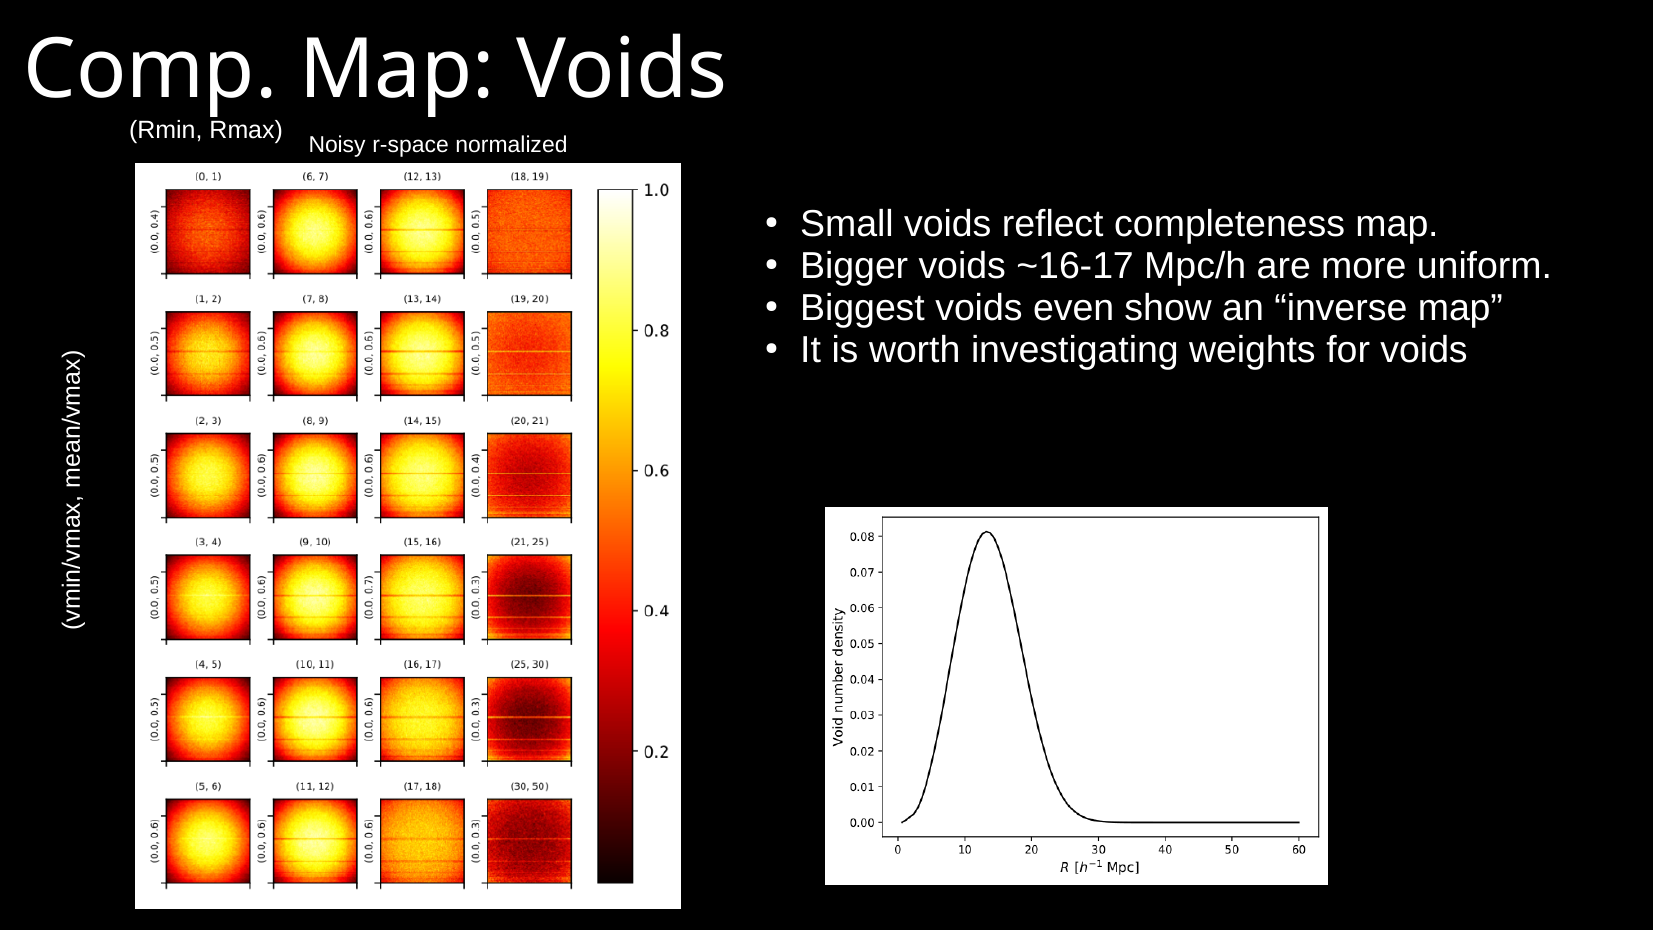

# Comp. Map: Voids
(Rmin, Rmax)
Noisy r-space normalized
Small voids reflect completeness map.
Bigger voids ~16-17 Mpc/h are more uniform.
Biggest voids even show an “inverse map”
It is worth investigating weights for voids
(vmin/vmax, mean/vmax)